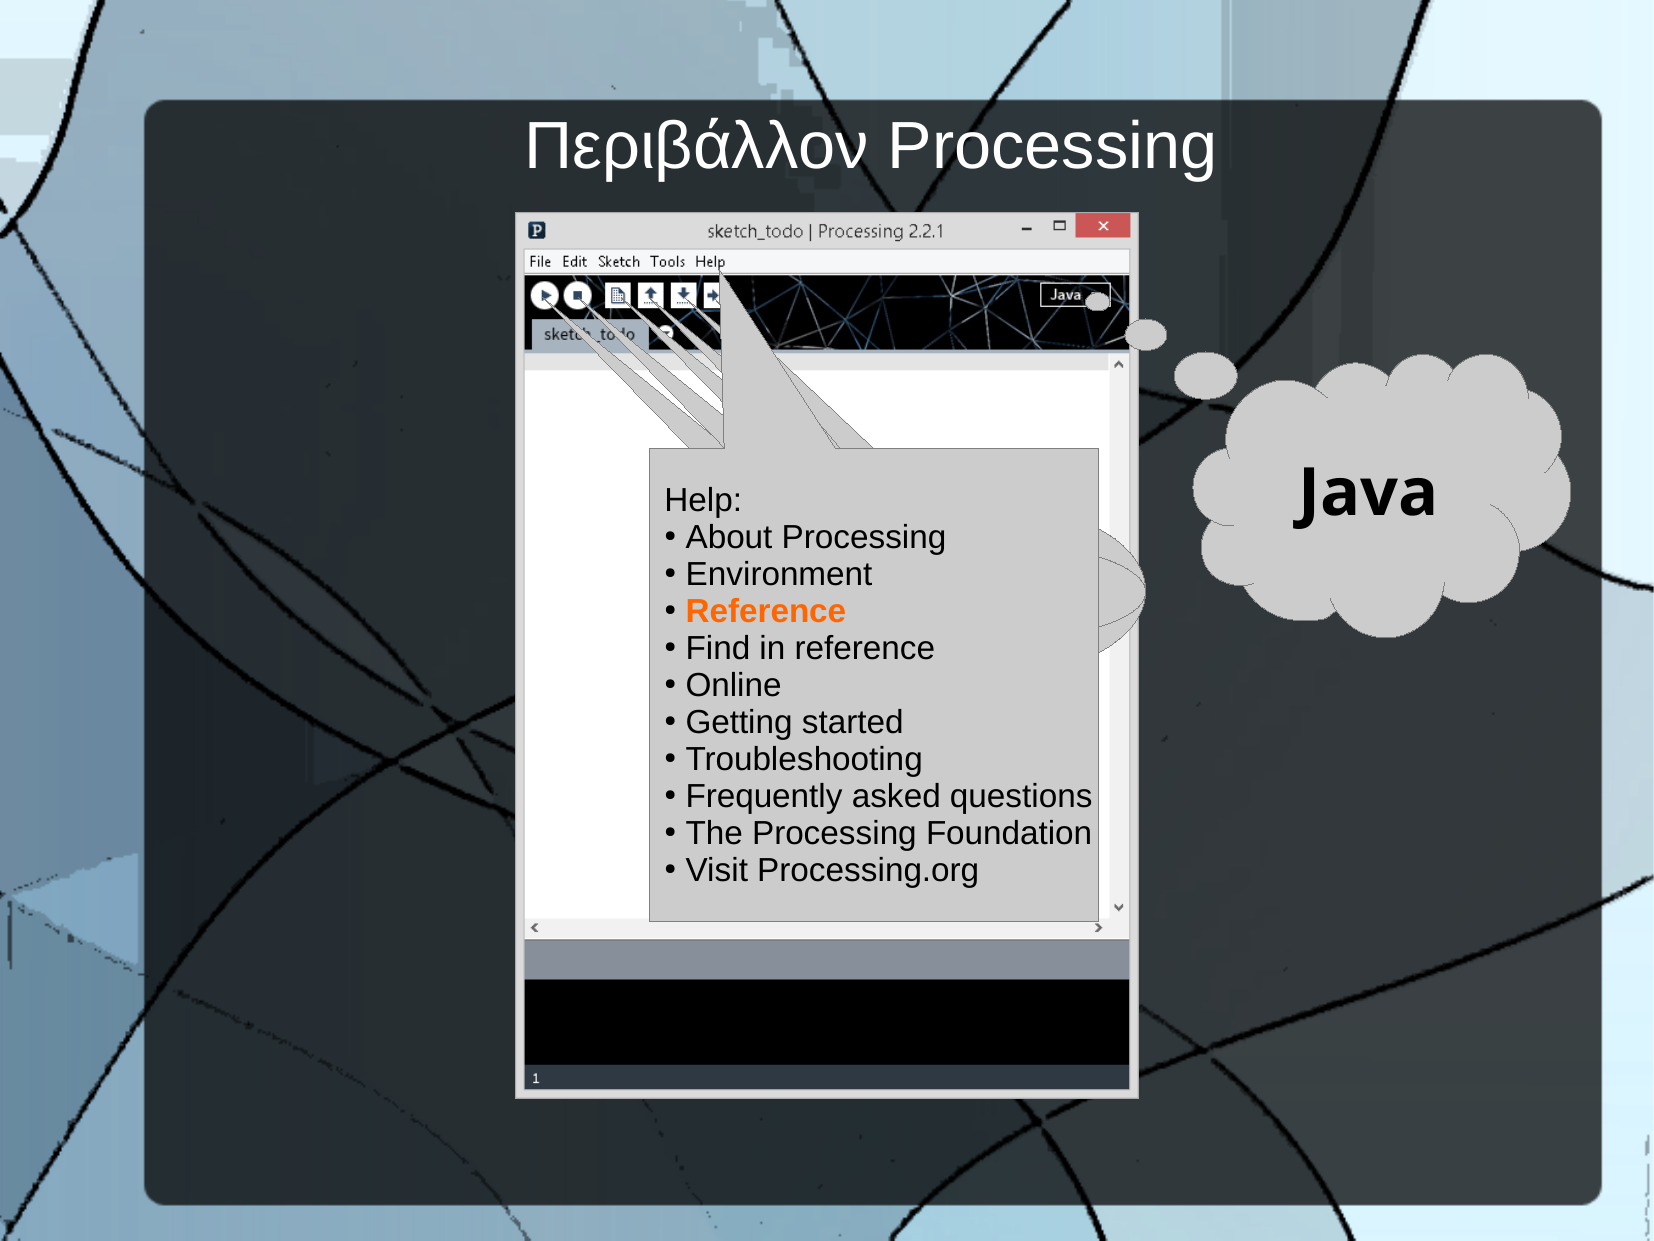

# Περιβάλλον Processing
Java
Help:
 About Processing
 Environment
 Reference
 Find in reference
 Online
 Getting started
 Troubleshooting
 Frequently asked questions
 The Processing Foundation
 Visit Processing.org
Run
Stop
New
Open
Save
Export Application